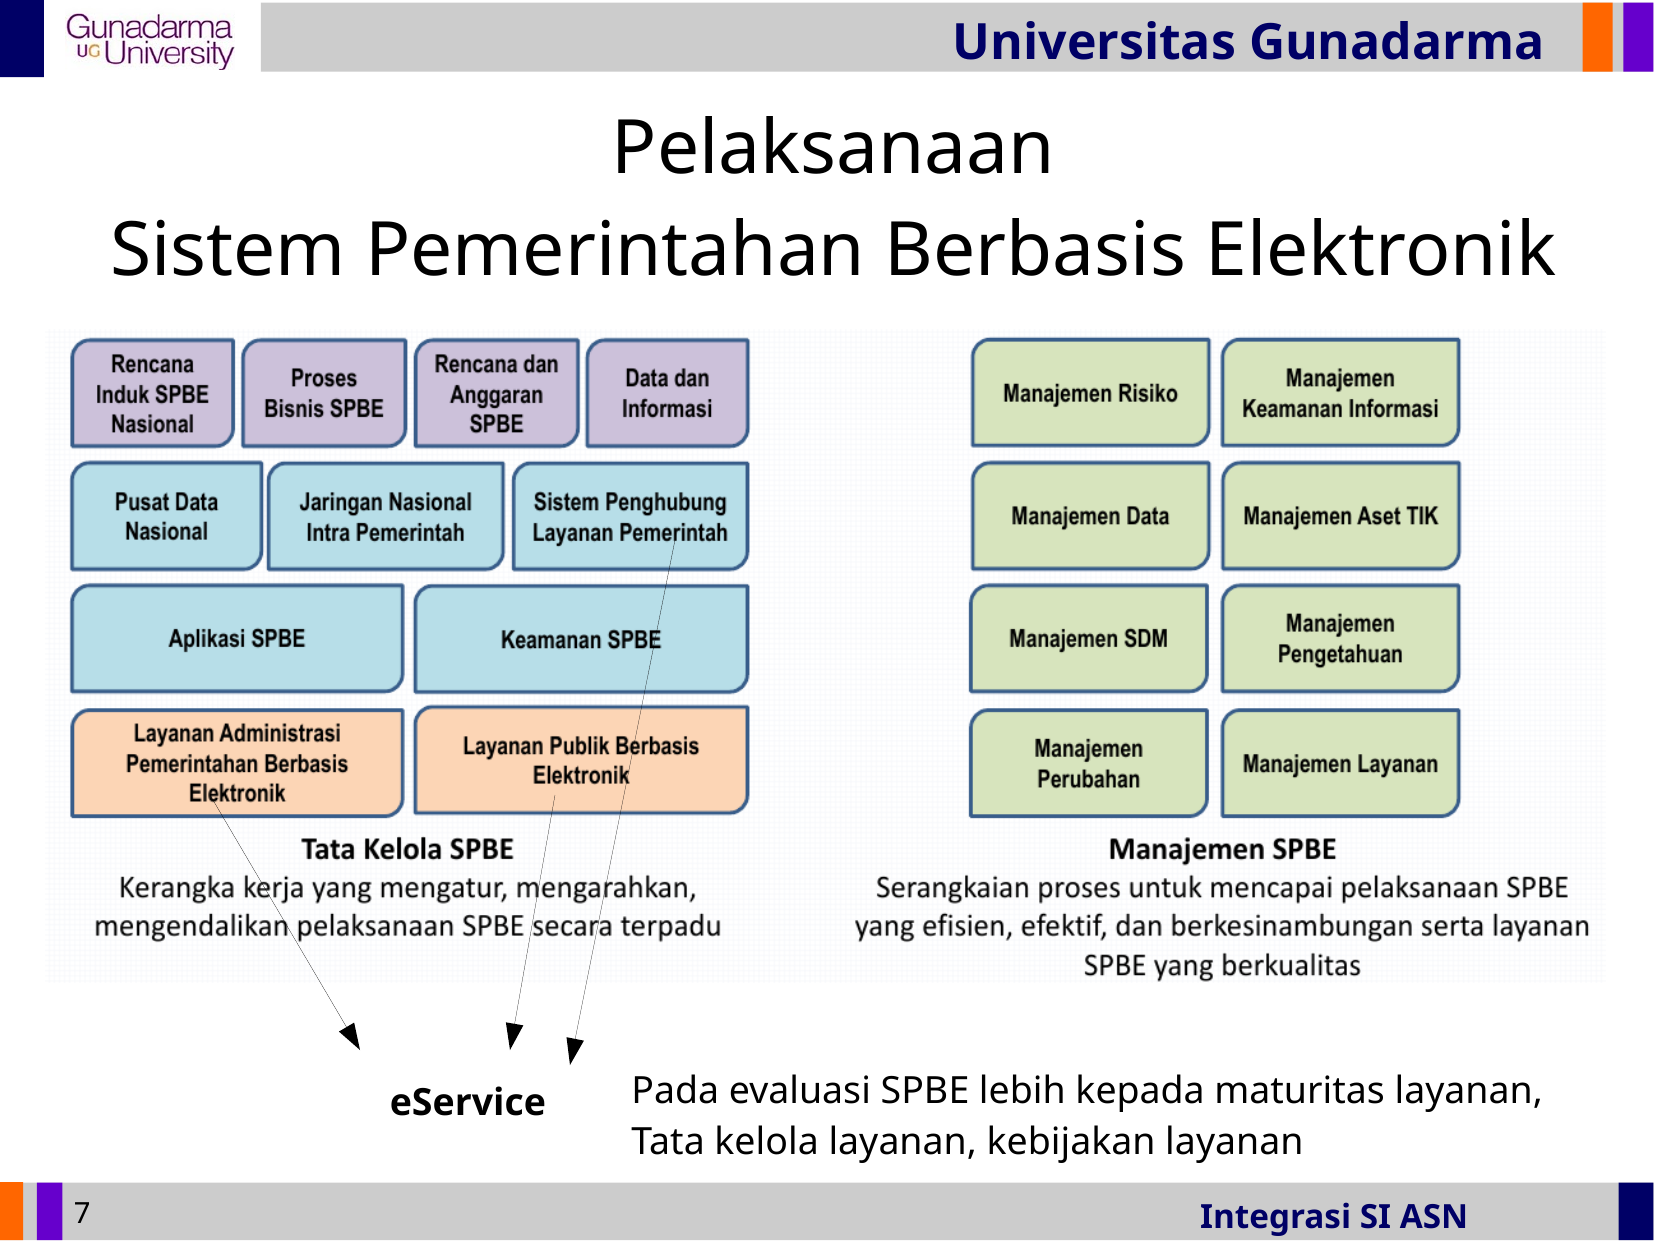

# Pelaksanaan Sistem Pemerintahan Berbasis Elektronik
Pada evaluasi SPBE lebih kepada maturitas layanan,
Tata kelola layanan, kebijakan layanan
eService